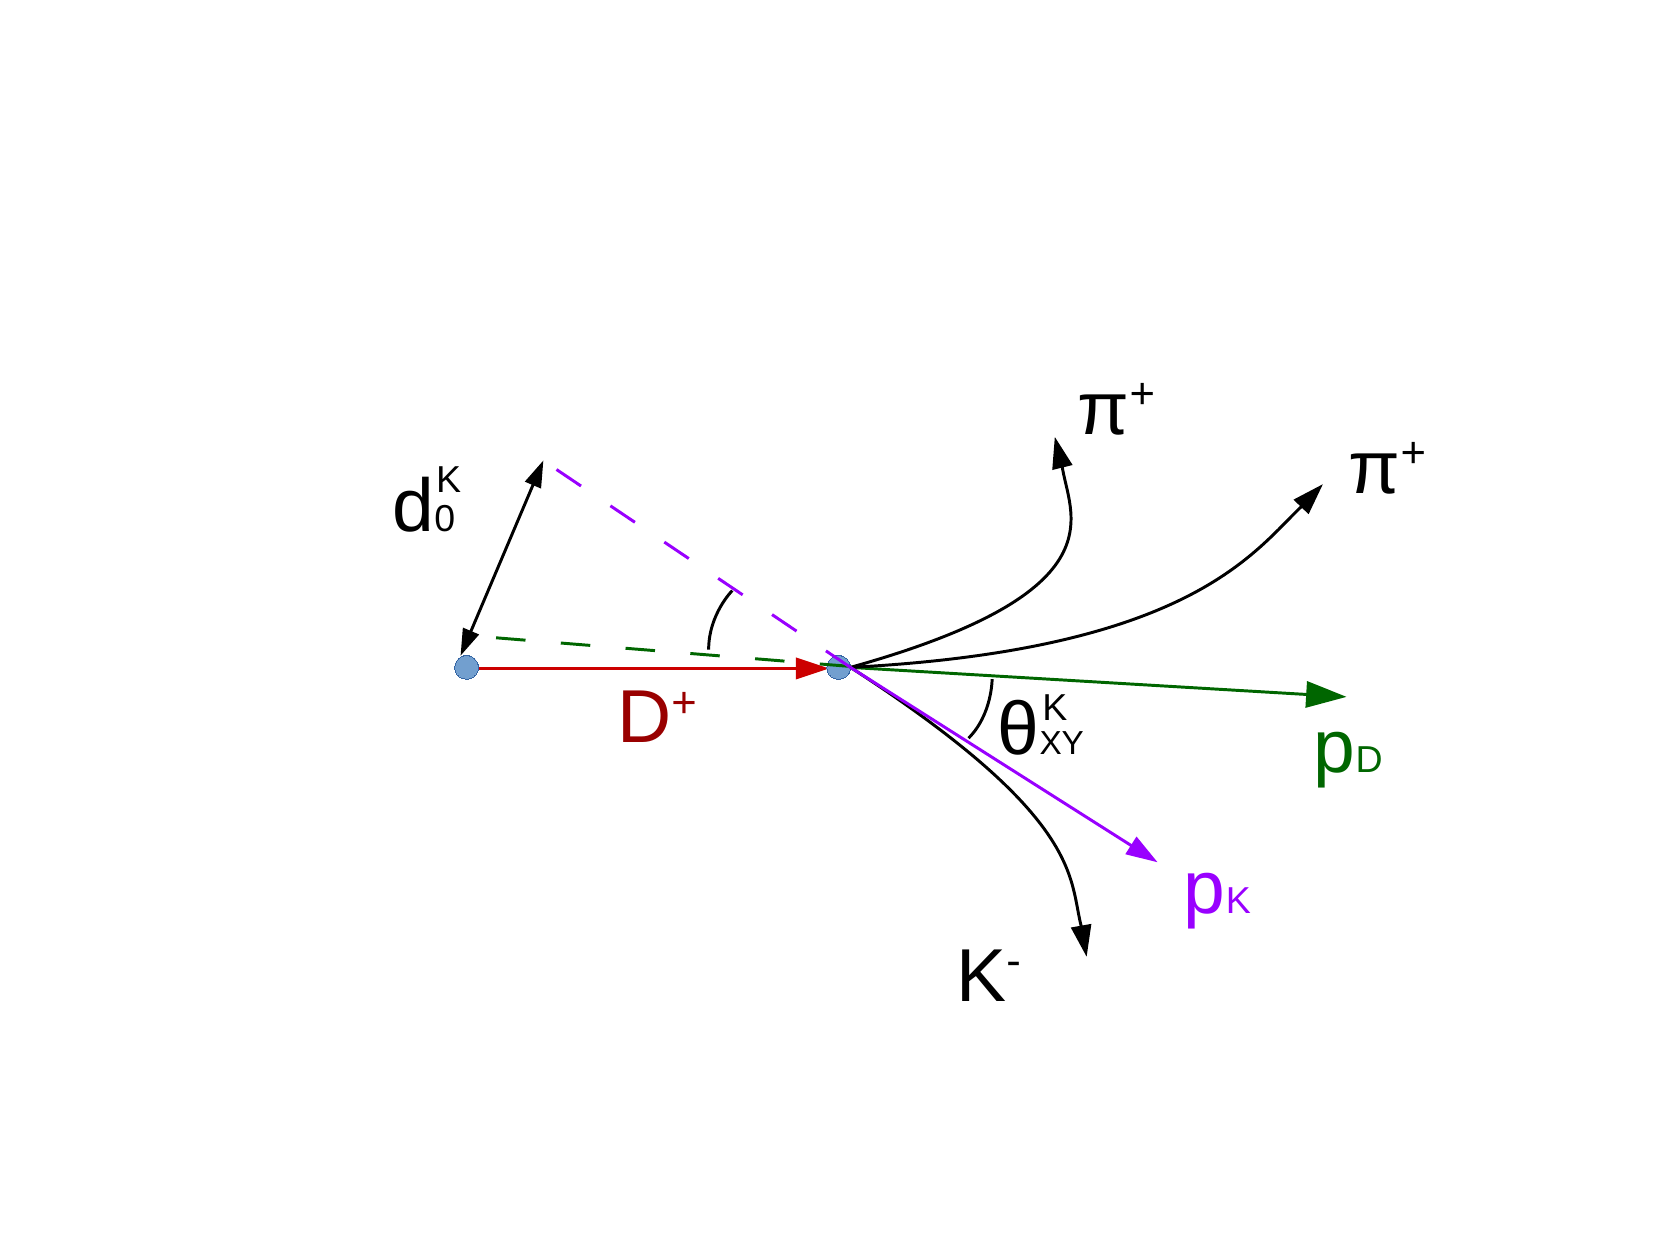

π+
π+
K
d0
D+
θXY
K
pD
pK
K-